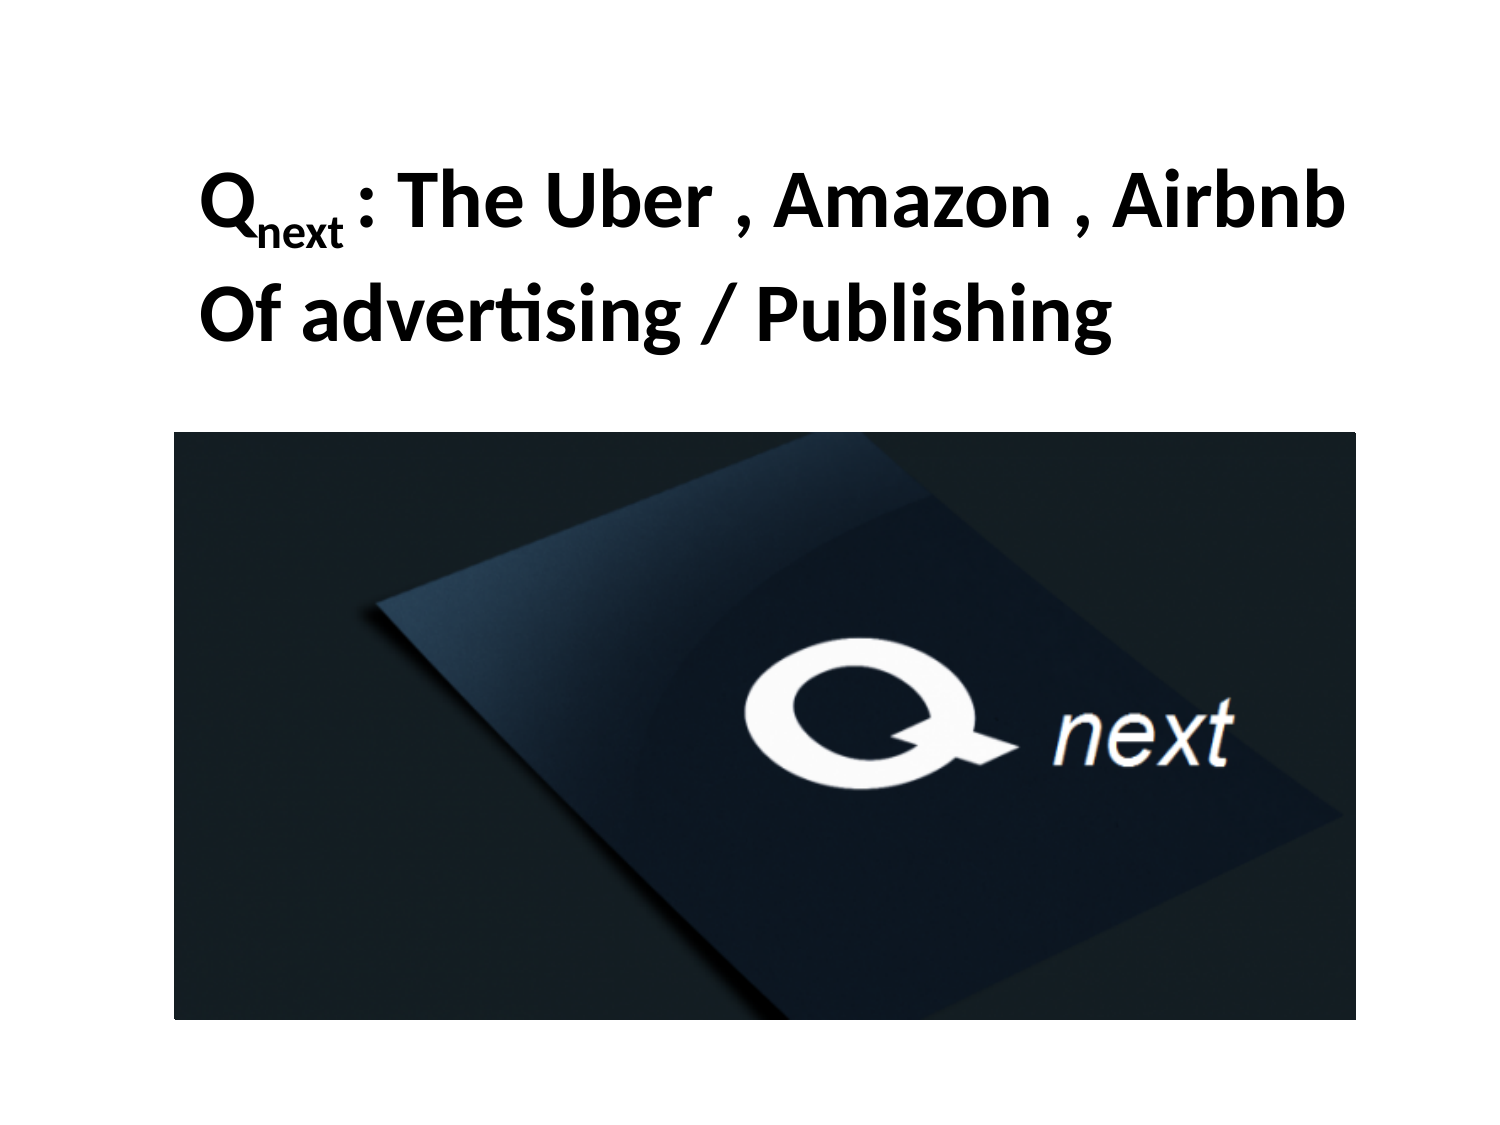

Qnext : The Uber , Amazon , Airbnb
Of advertising / Publishing